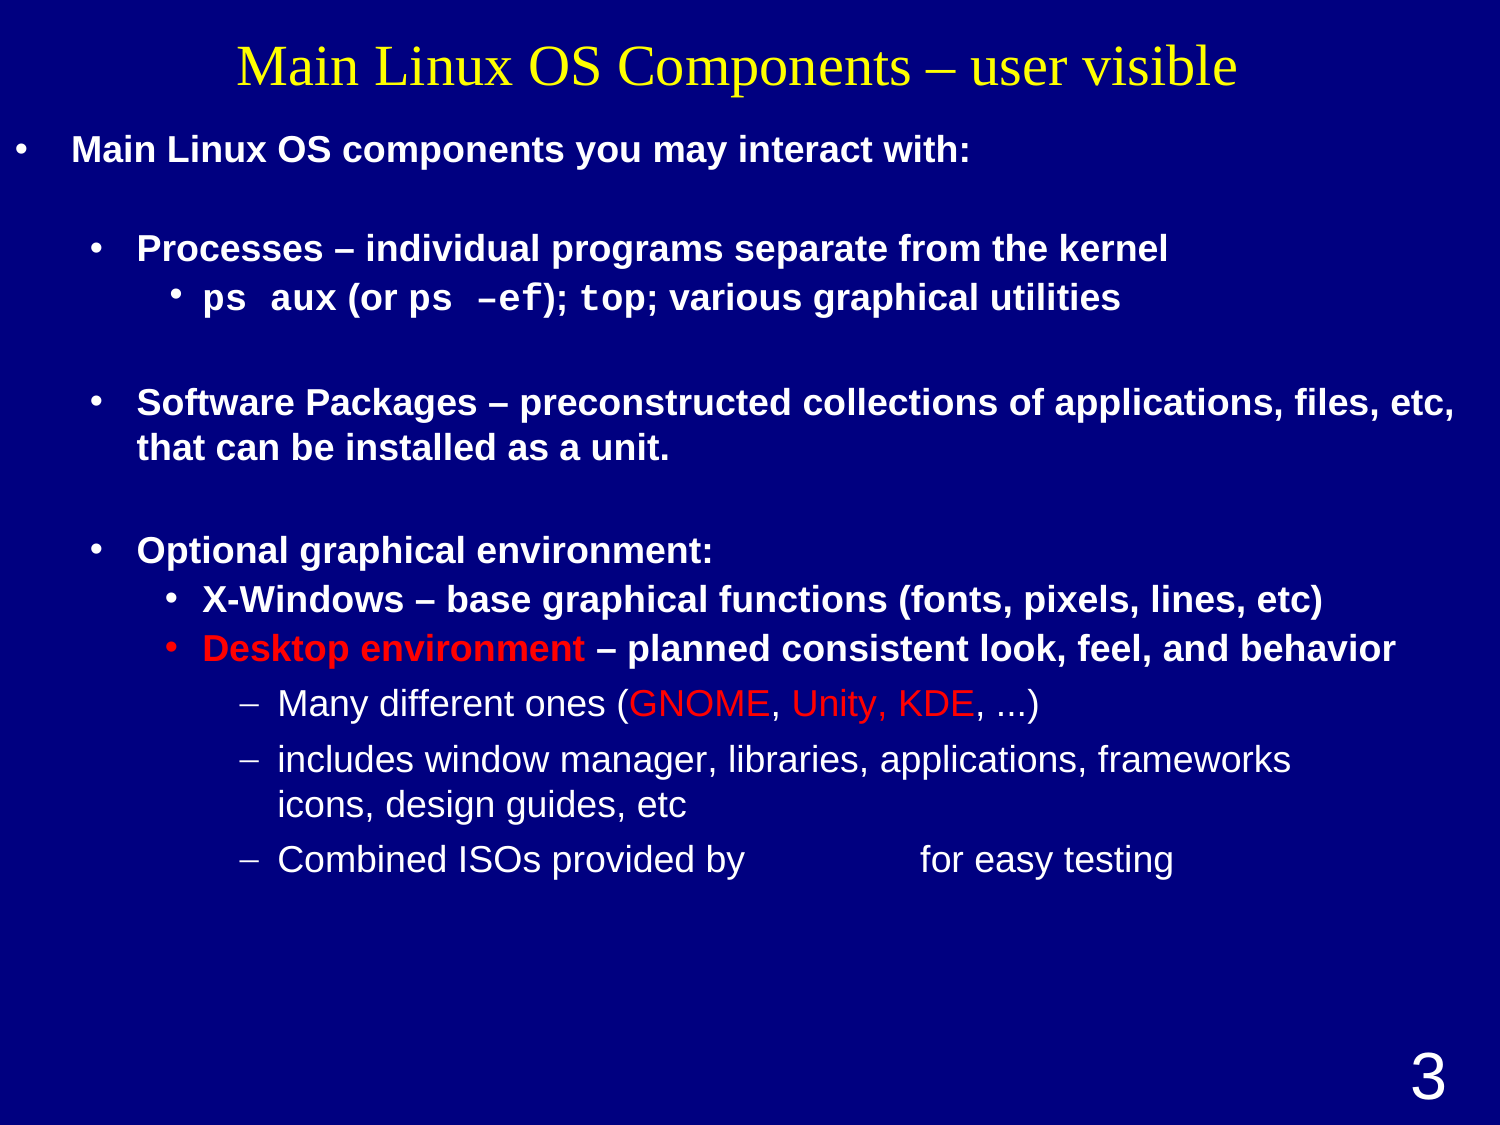

# Main Linux OS Components – user visible
Main Linux OS components you may interact with:
Processes – individual programs separate from the kernel
ps aux (or ps –ef); top; various graphical utilities
Software Packages – preconstructed collections of applications, files, etc, that can be installed as a unit.
Optional graphical environment:
X-Windows – base graphical functions (fonts, pixels, lines, etc)
Desktop environment – planned consistent look, feel, and behavior
Many different ones (GNOME, Unity, KDE, ...)
includes window manager, libraries, applications, frameworks
icons, design guides, etc
Combined ISOs provided by LinuxAIO for easy testing